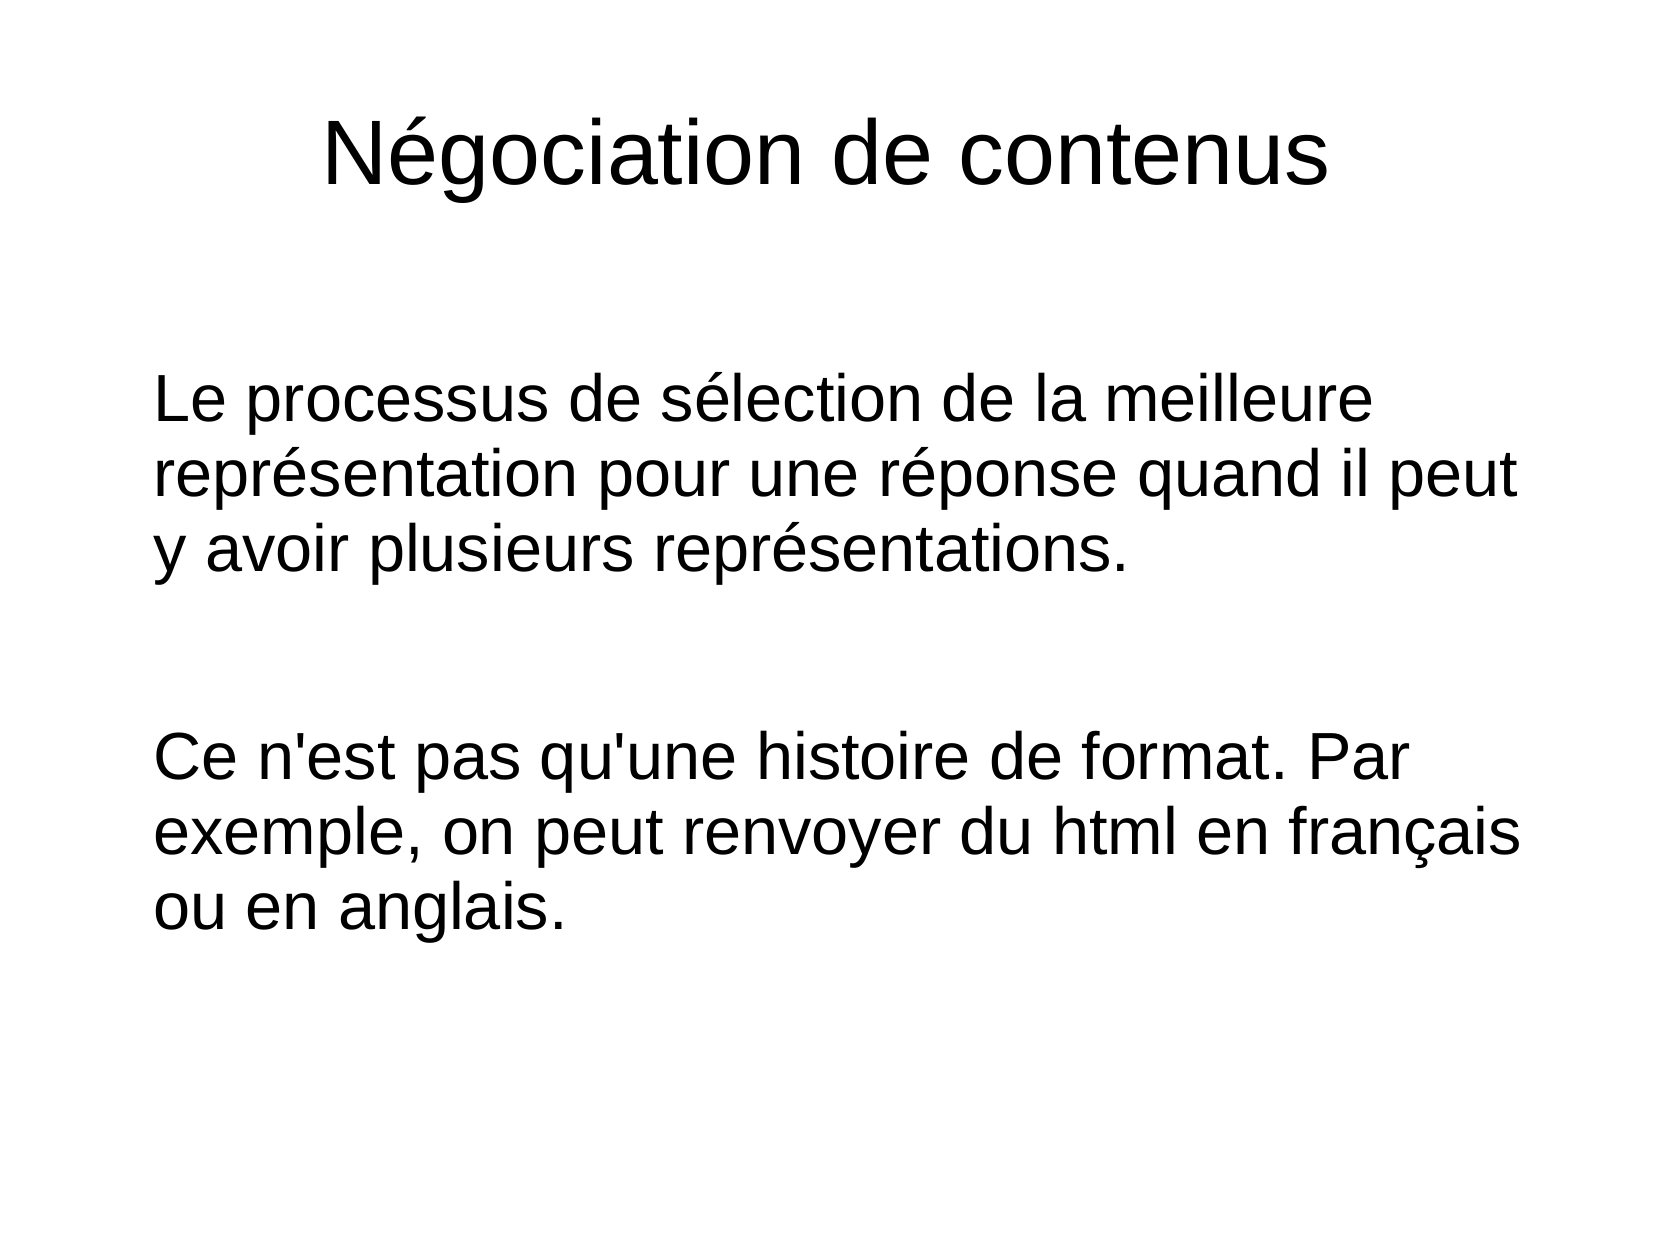

# Négociation de contenus
Le processus de sélection de la meilleure représentation pour une réponse quand il peut y avoir plusieurs représentations.
Ce n'est pas qu'une histoire de format. Par exemple, on peut renvoyer du html en français ou en anglais.